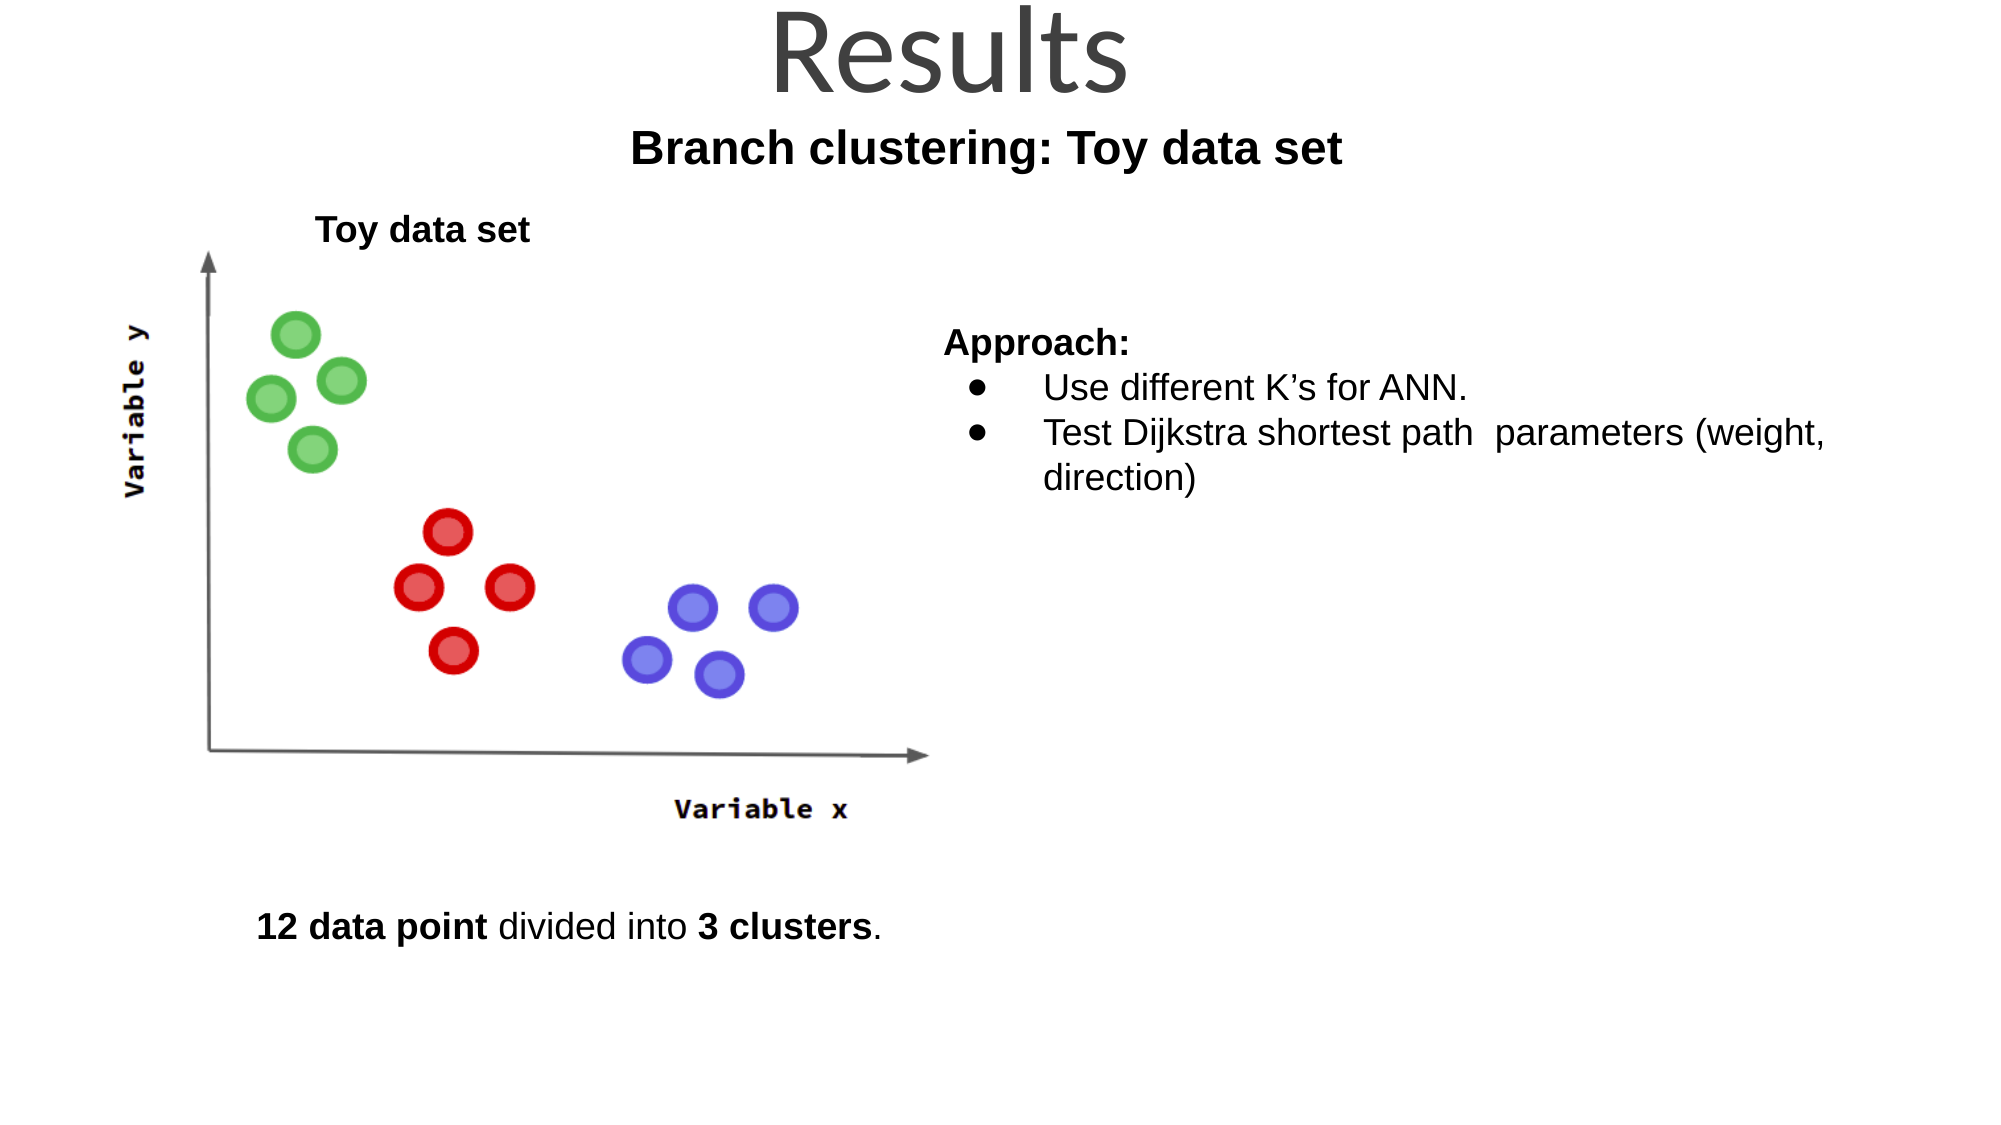

Results
Branch clustering: Toy data set
Toy data set
Approach:
Use different K’s for ANN.
Test Dijkstra shortest path parameters (weight, direction)
12 data point divided into 3 clusters.